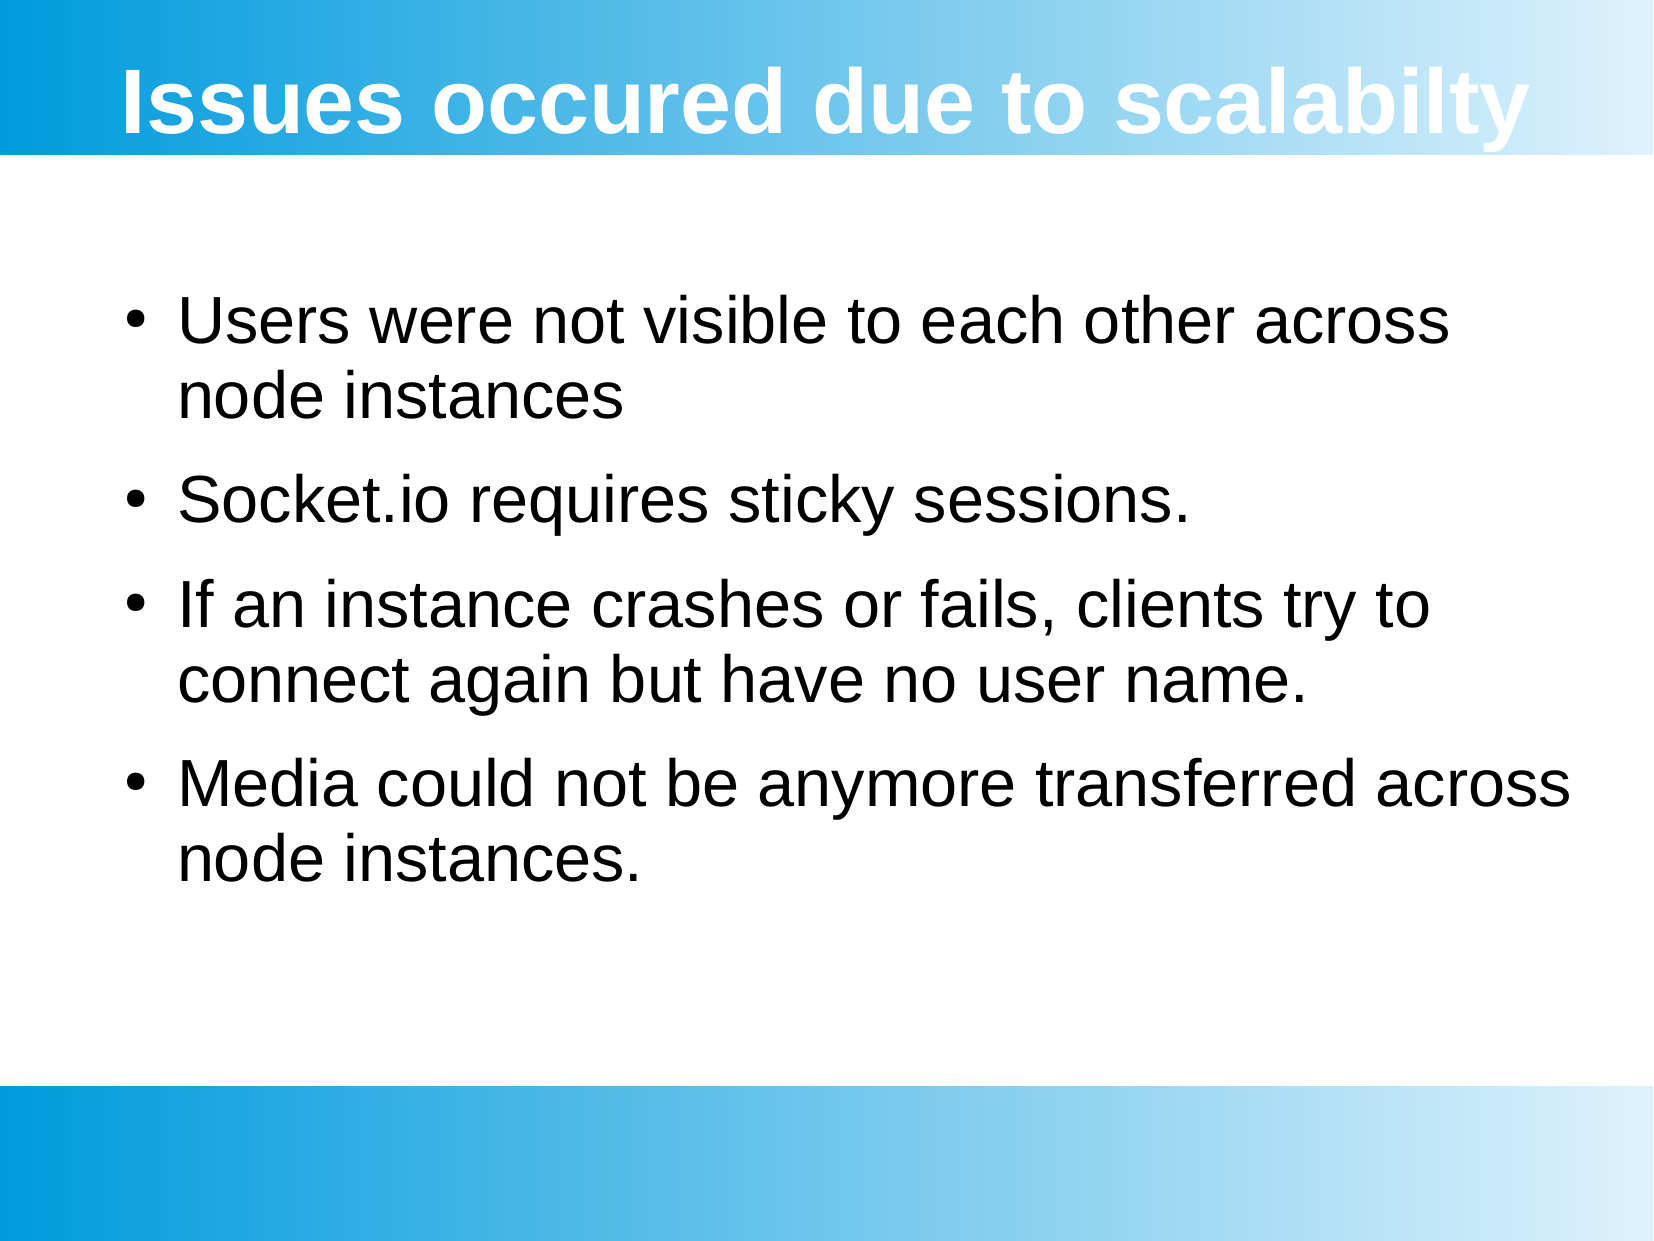

# Issues occured due to scalabilty
Users were not visible to each other across node instances
Socket.io requires sticky sessions.
If an instance crashes or fails, clients try to connect again but have no user name.
Media could not be anymore transferred across node instances.